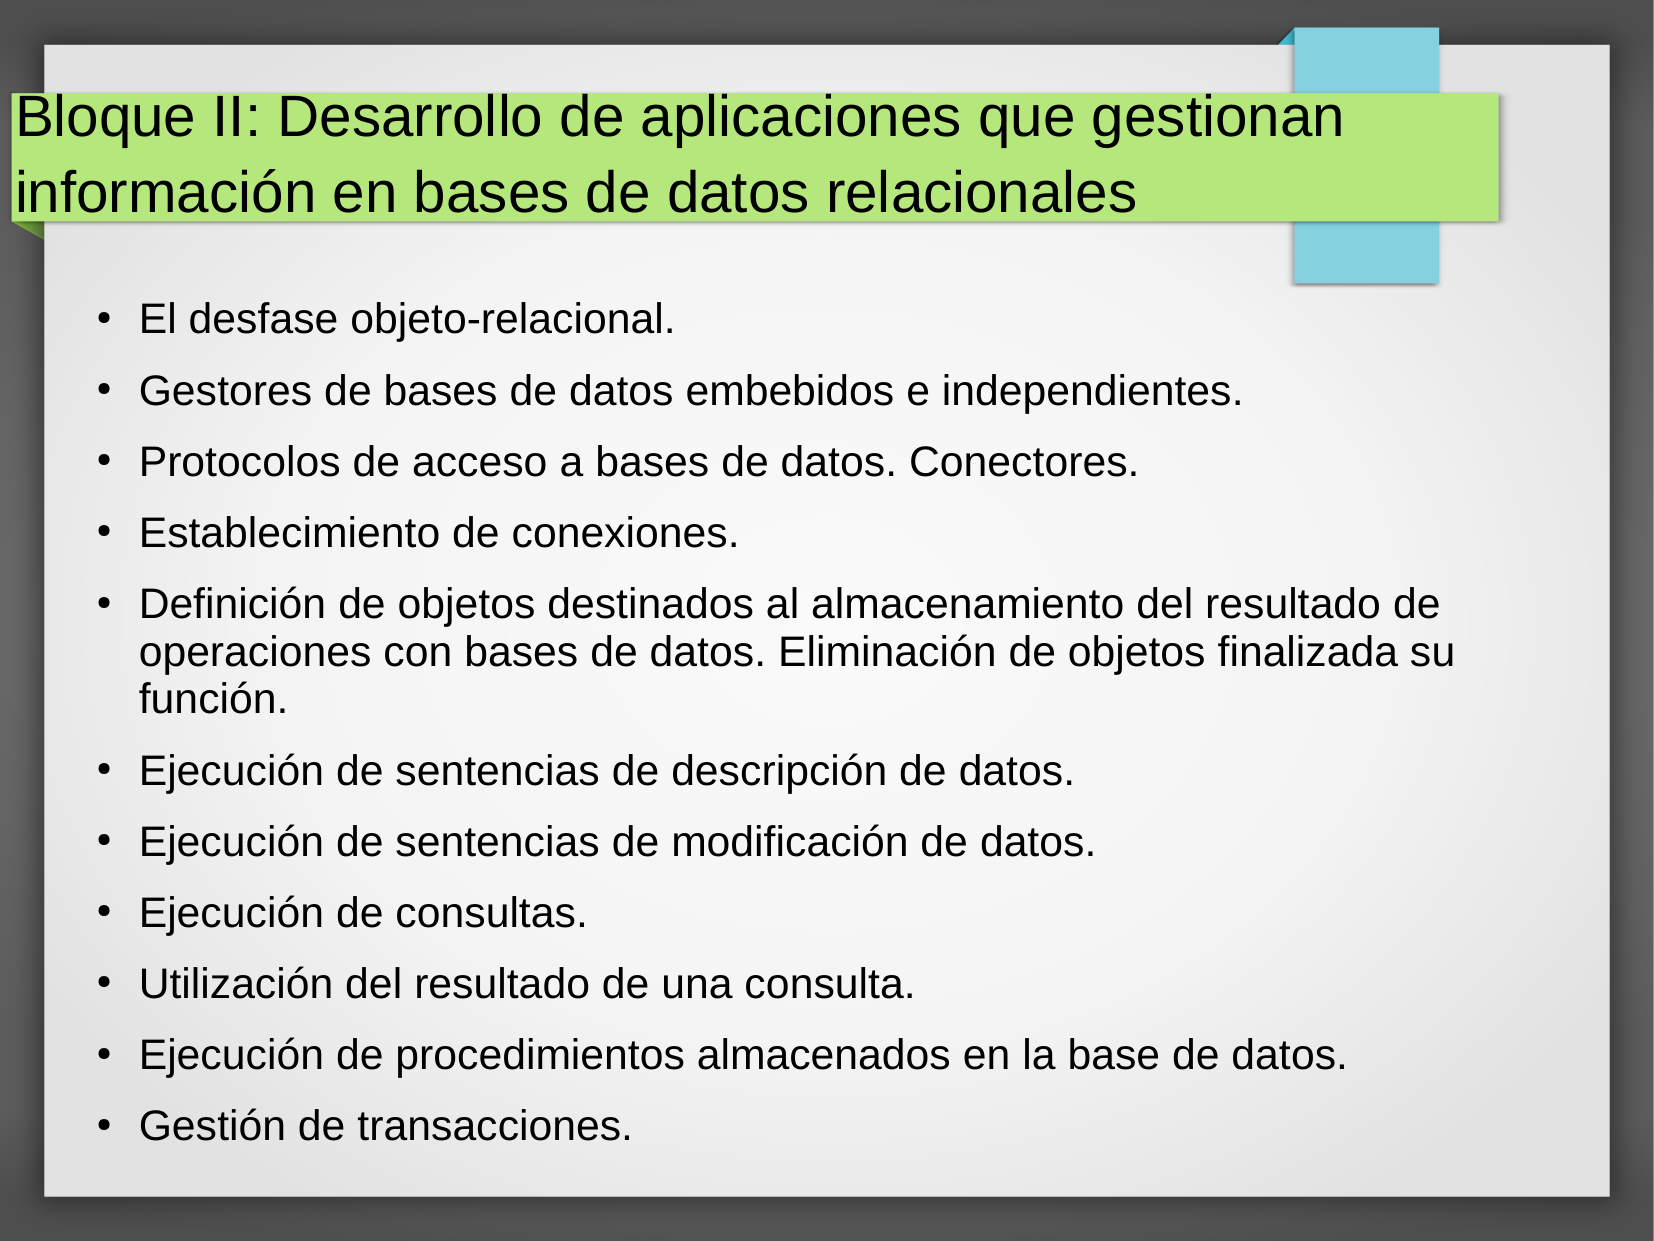

# Bloque II: Desarrollo de aplicaciones que gestionan información en bases de datos relacionales
El desfase objeto-relacional.
Gestores de bases de datos embebidos e independientes.
Protocolos de acceso a bases de datos. Conectores.
Establecimiento de conexiones.
Definición de objetos destinados al almacenamiento del resultado de operaciones con bases de datos. Eliminación de objetos finalizada su función.
Ejecución de sentencias de descripción de datos.
Ejecución de sentencias de modificación de datos.
Ejecución de consultas.
Utilización del resultado de una consulta.
Ejecución de procedimientos almacenados en la base de datos.
Gestión de transacciones.